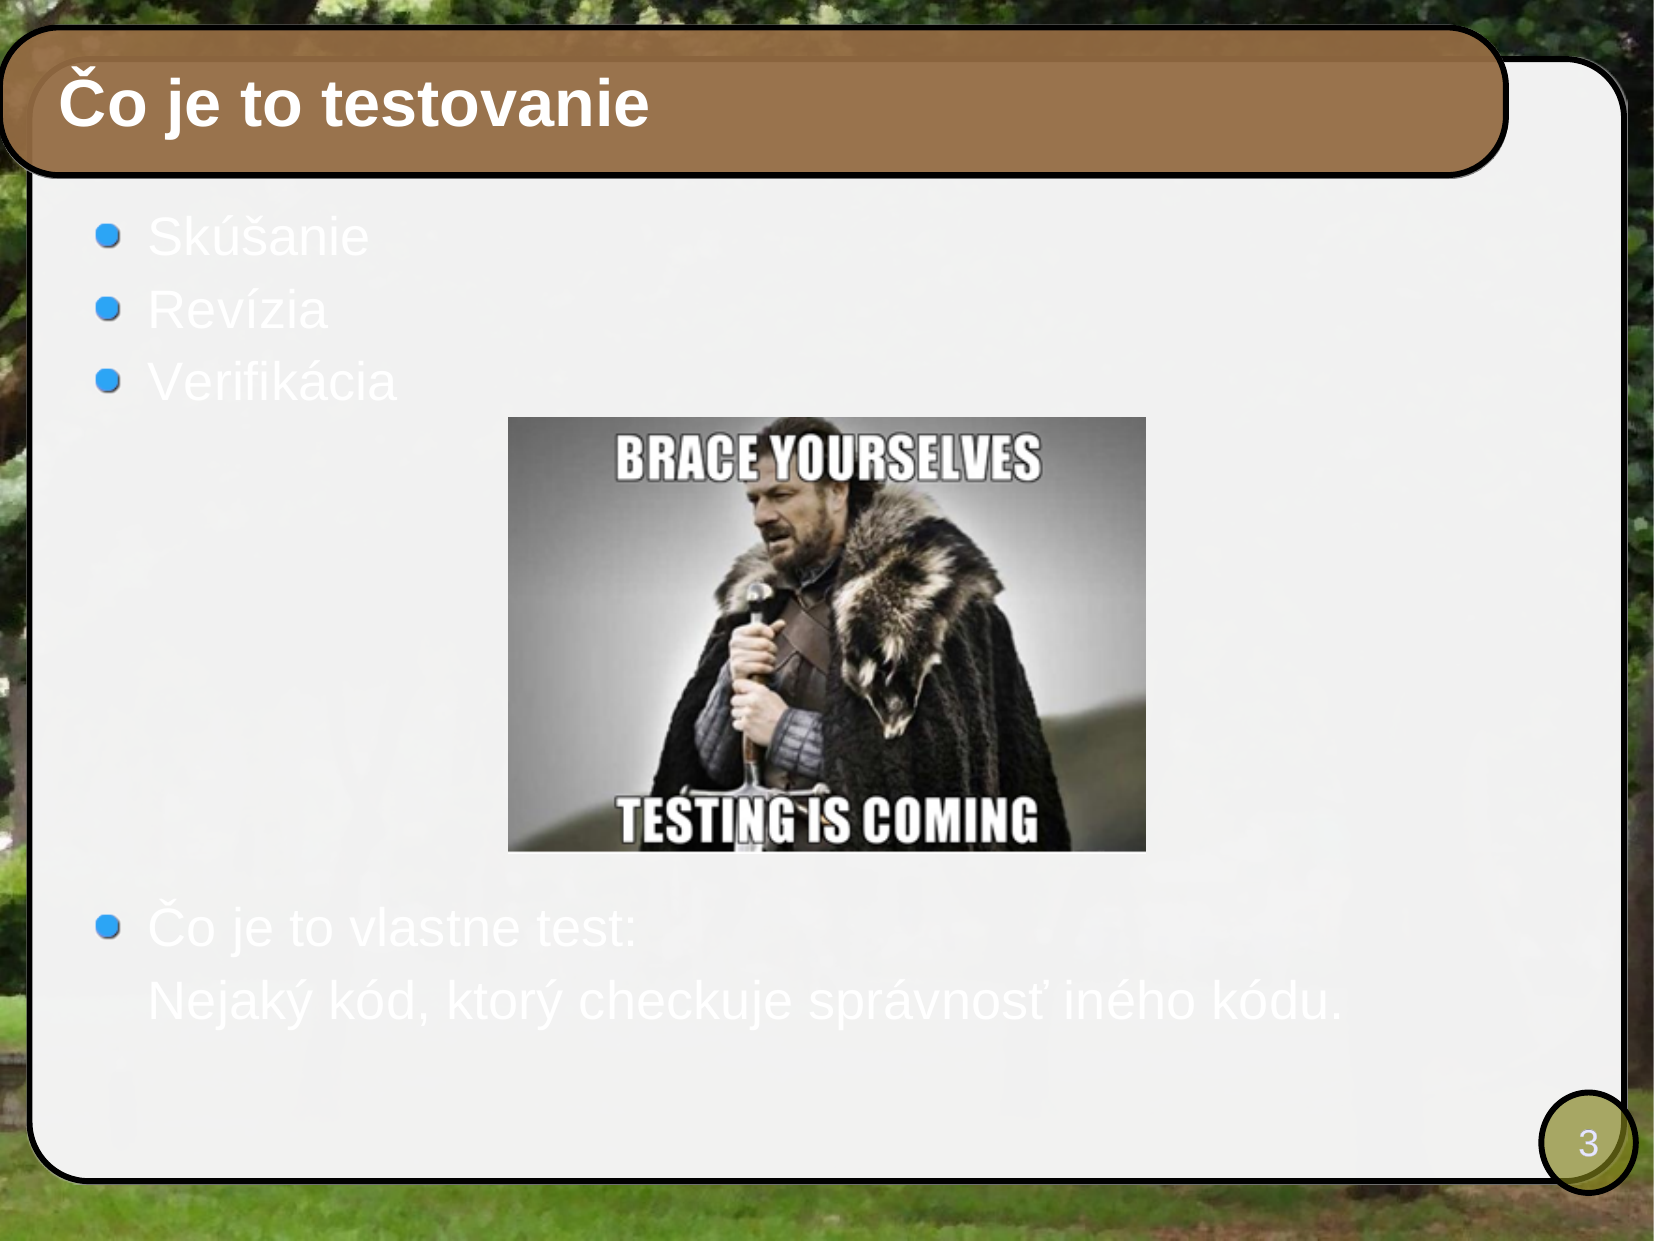

# Čo je to testovanie
Skúšanie
Revízia
Verifikácia
Čo je to vlastne test:
Nejaký kód, ktorý checkuje správnosť iného kódu.
3